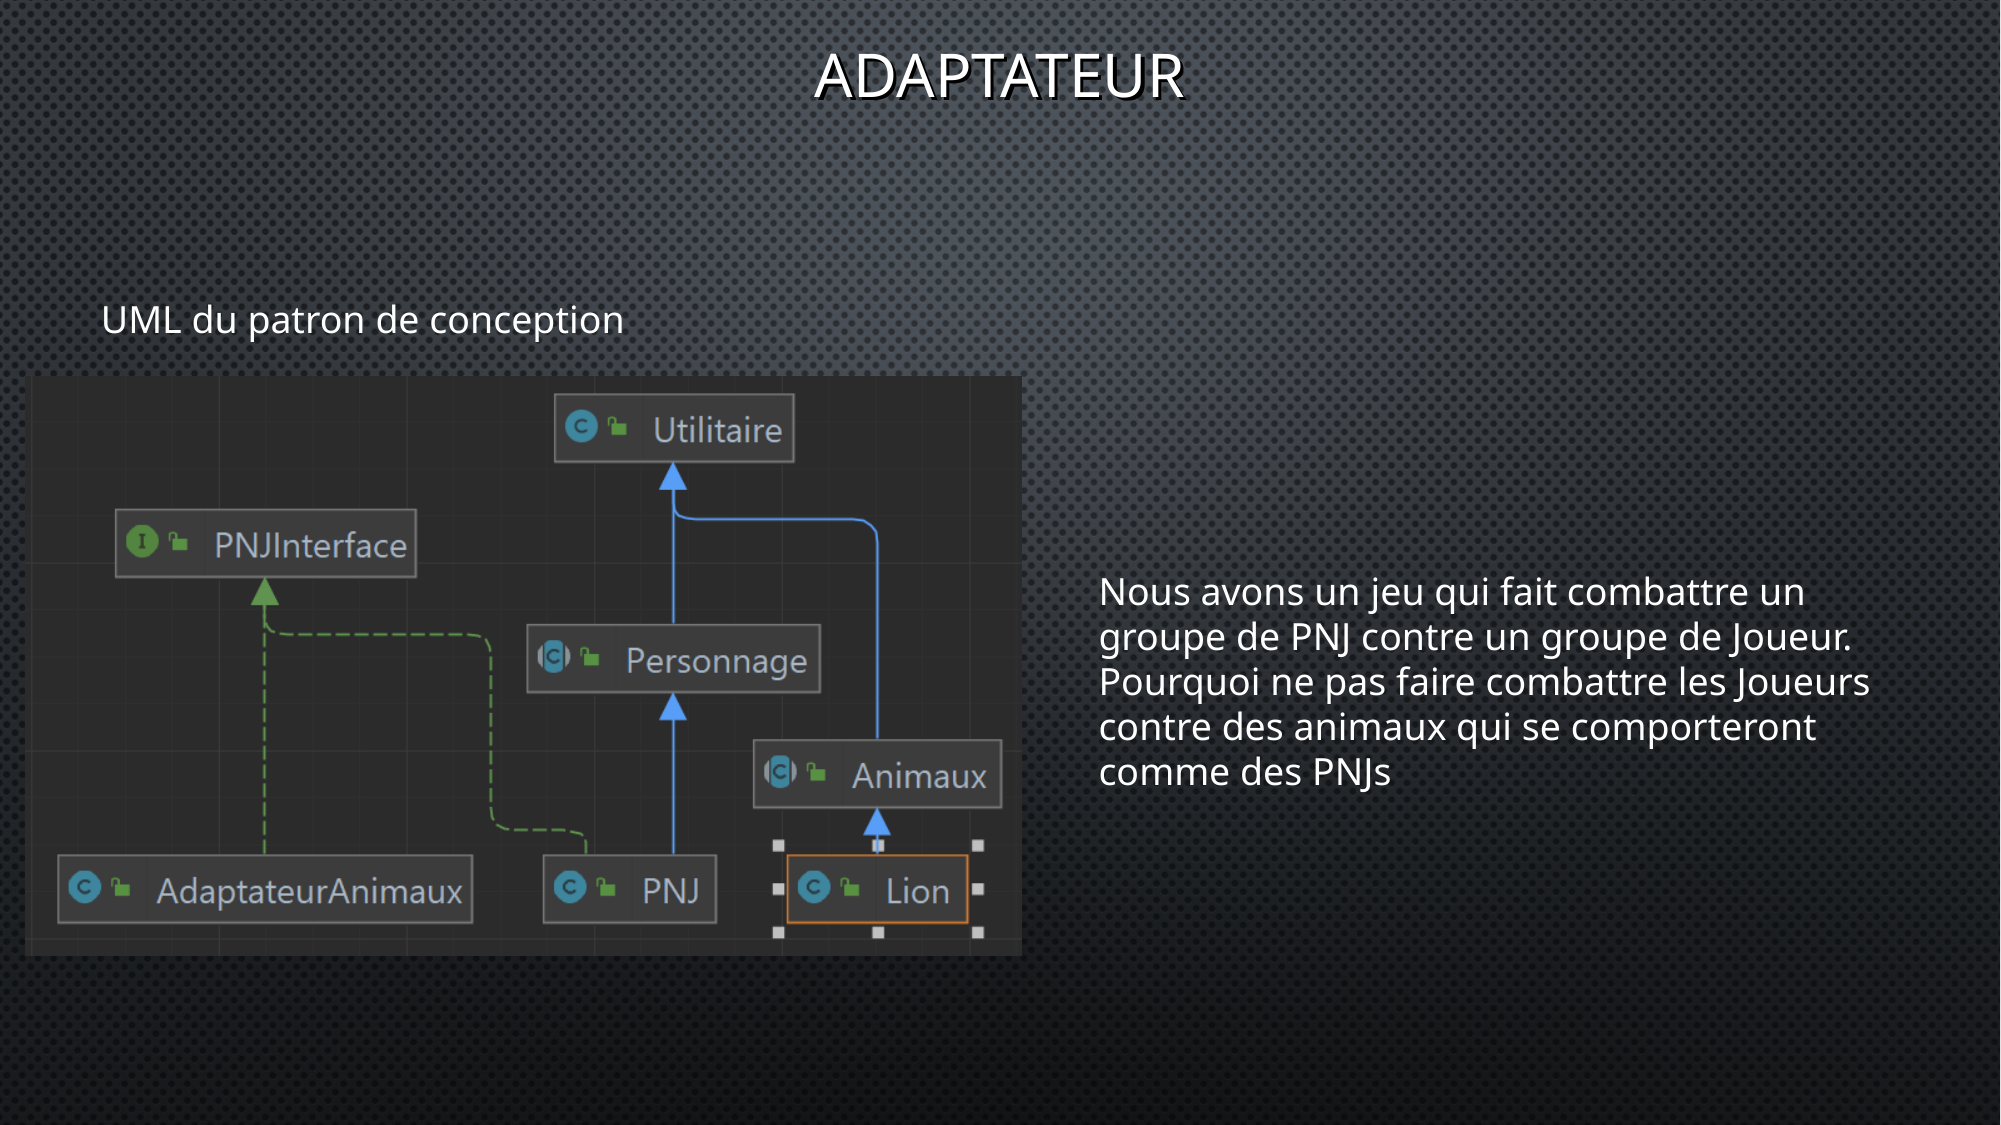

# Adaptateur
UML du patron de conception
Nous avons un jeu qui fait combattre un groupe de PNJ contre un groupe de Joueur. Pourquoi ne pas faire combattre les Joueurs contre des animaux qui se comporteront comme des PNJs